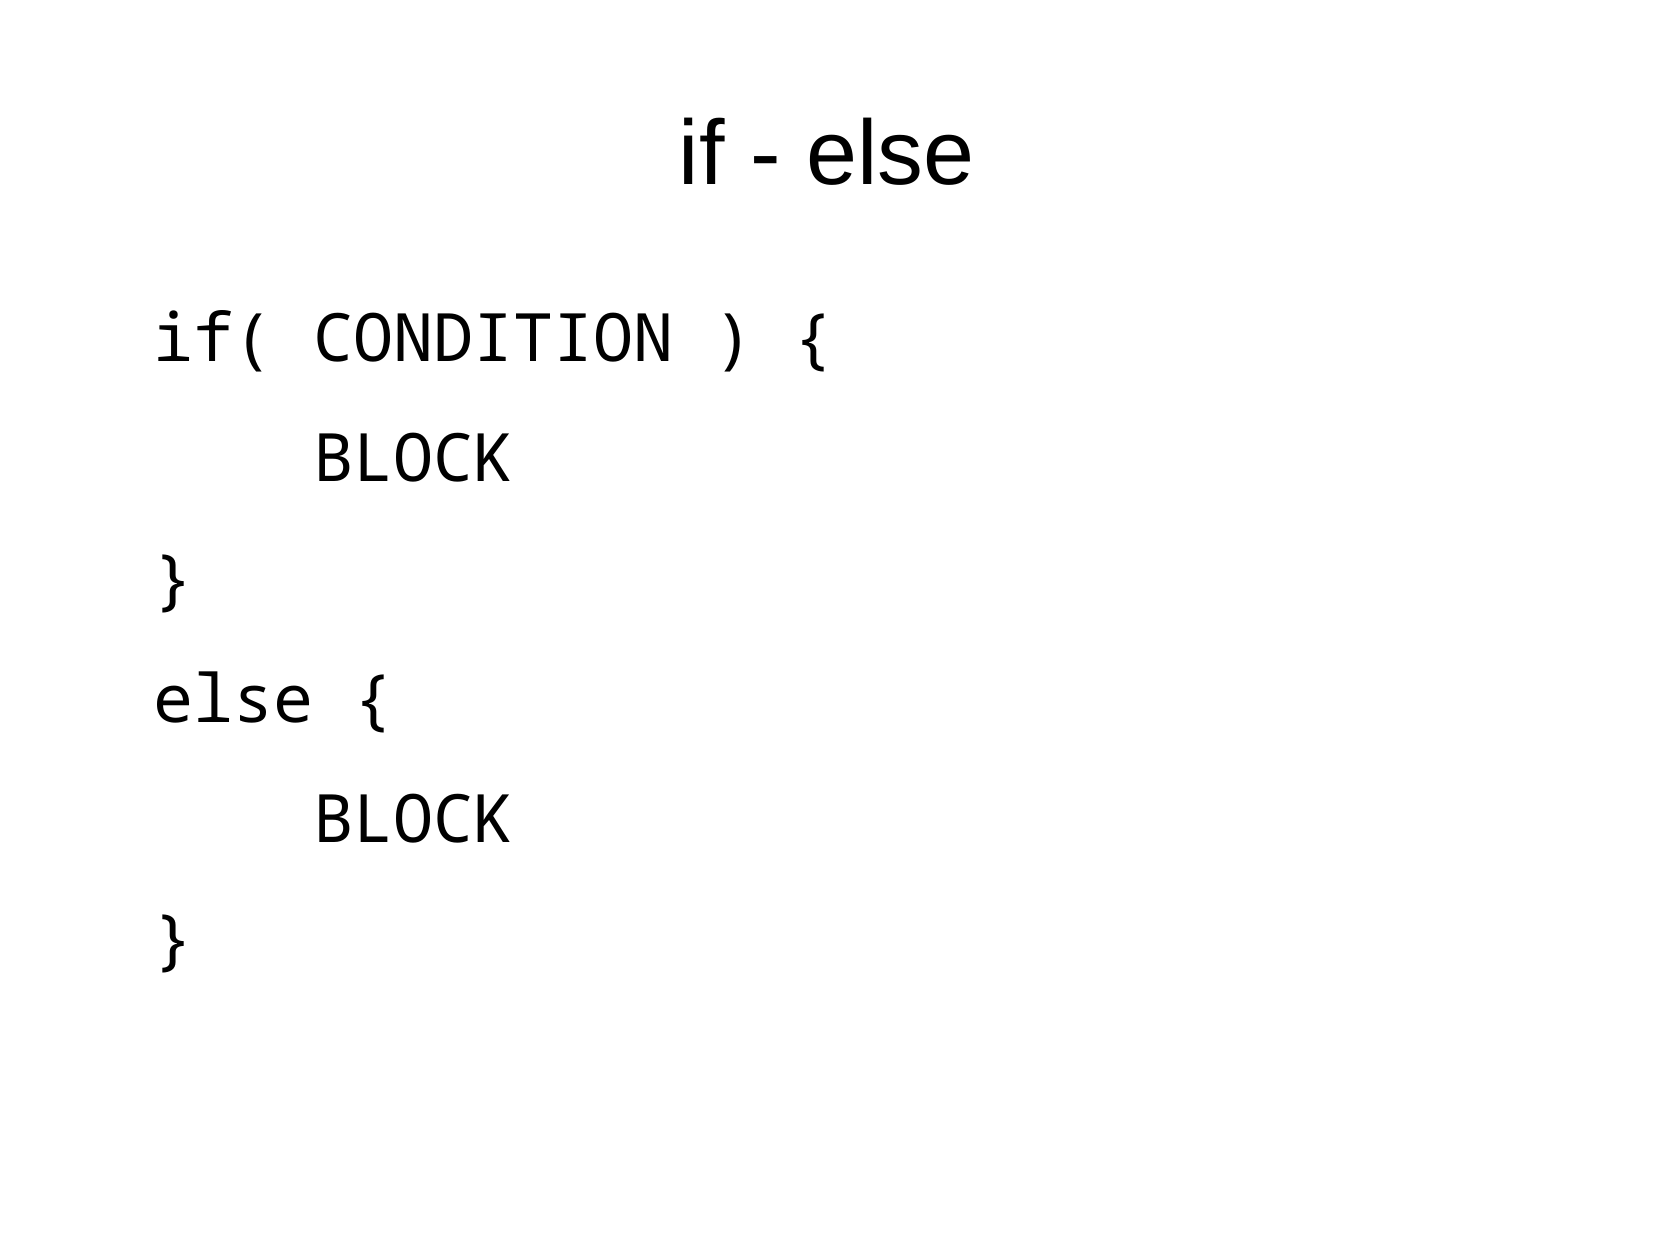

# if - else
if( CONDITION ) {
 BLOCK
}
else {
 BLOCK
}